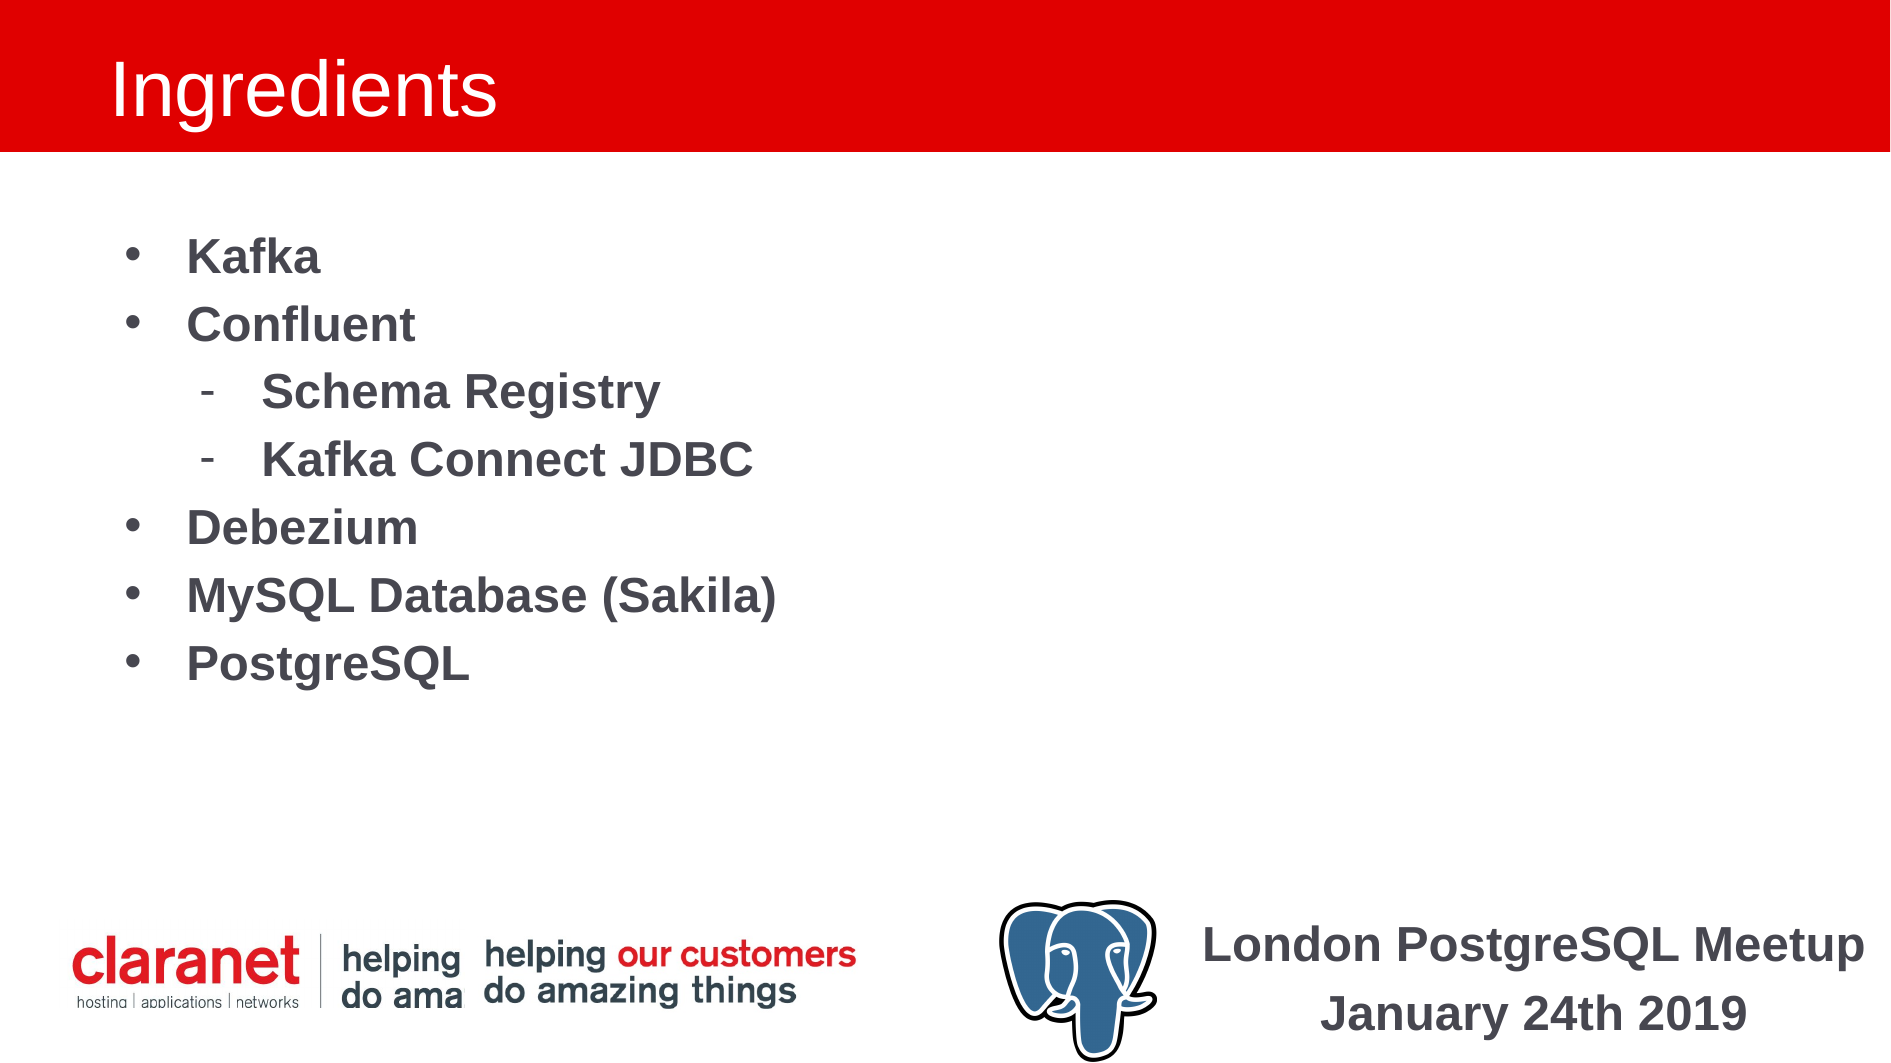

Ingredients
Kafka
Confluent
Schema Registry
Kafka Connect JDBC
Debezium
MySQL Database (Sakila)
PostgreSQL